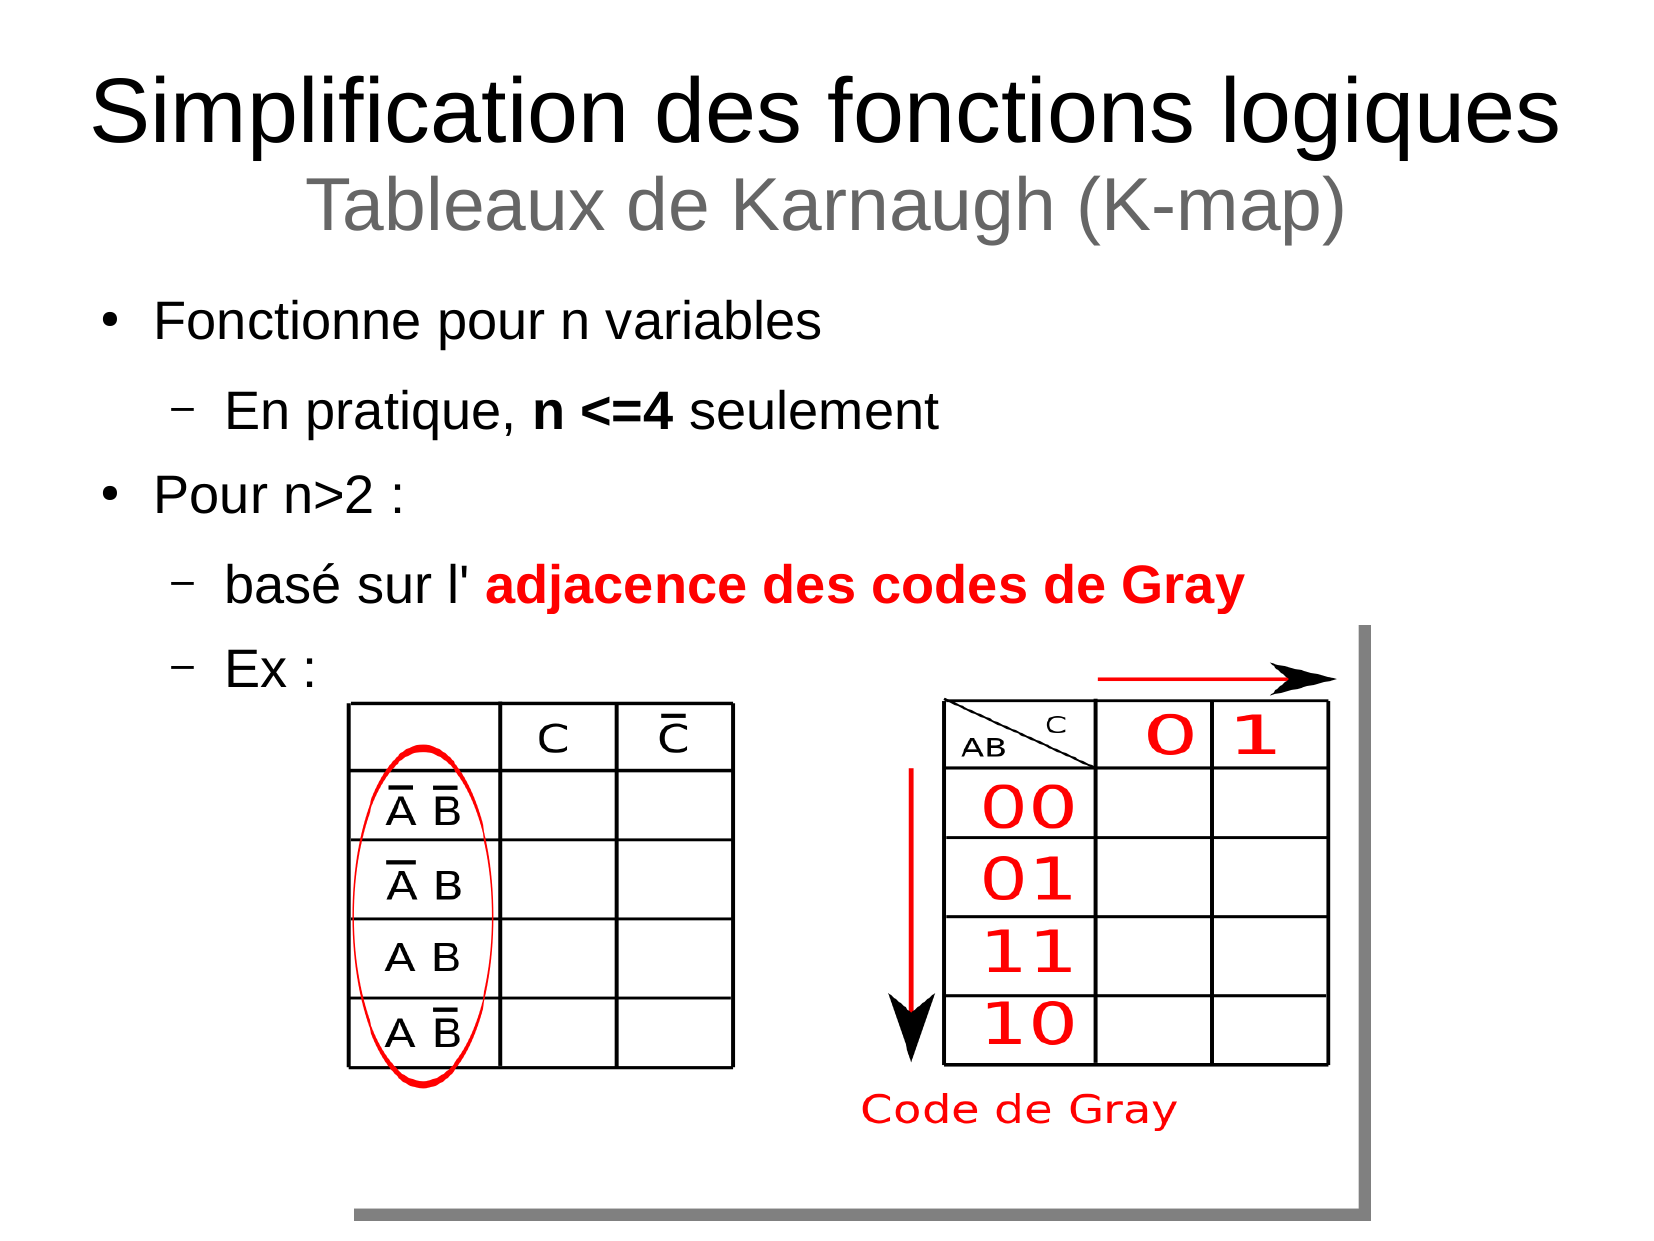

# Simplification des fonctions logiques Tableaux de Karnaugh (K-map)
Fonctionne pour n variables
En pratique, n <=4 seulement
Pour n>2 :
basé sur l' adjacence des codes de Gray
Ex :